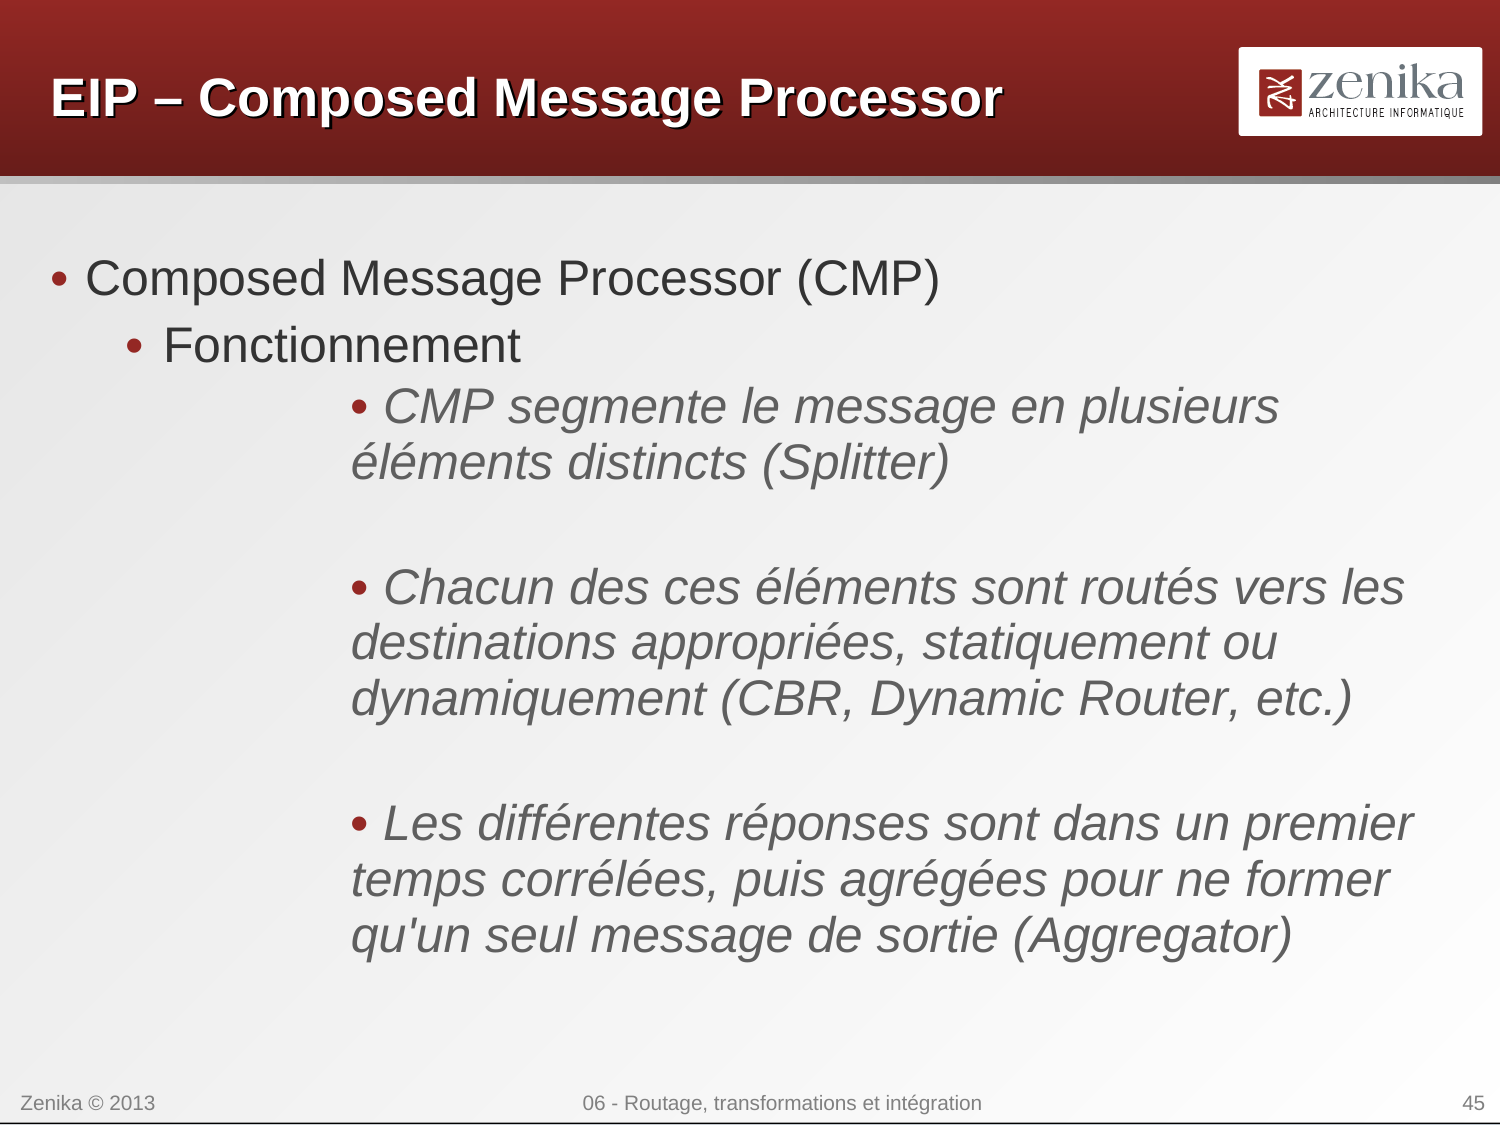

# EIP – Composed Message Processor
Composed Message Processor (CMP)
Fonctionnement
 CMP segmente le message en plusieurs éléments distincts (Splitter)
 Chacun des ces éléments sont routés vers les destinations appropriées, statiquement ou dynamiquement (CBR, Dynamic Router, etc.)
 Les différentes réponses sont dans un premier temps corrélées, puis agrégées pour ne former qu'un seul message de sortie (Aggregator)